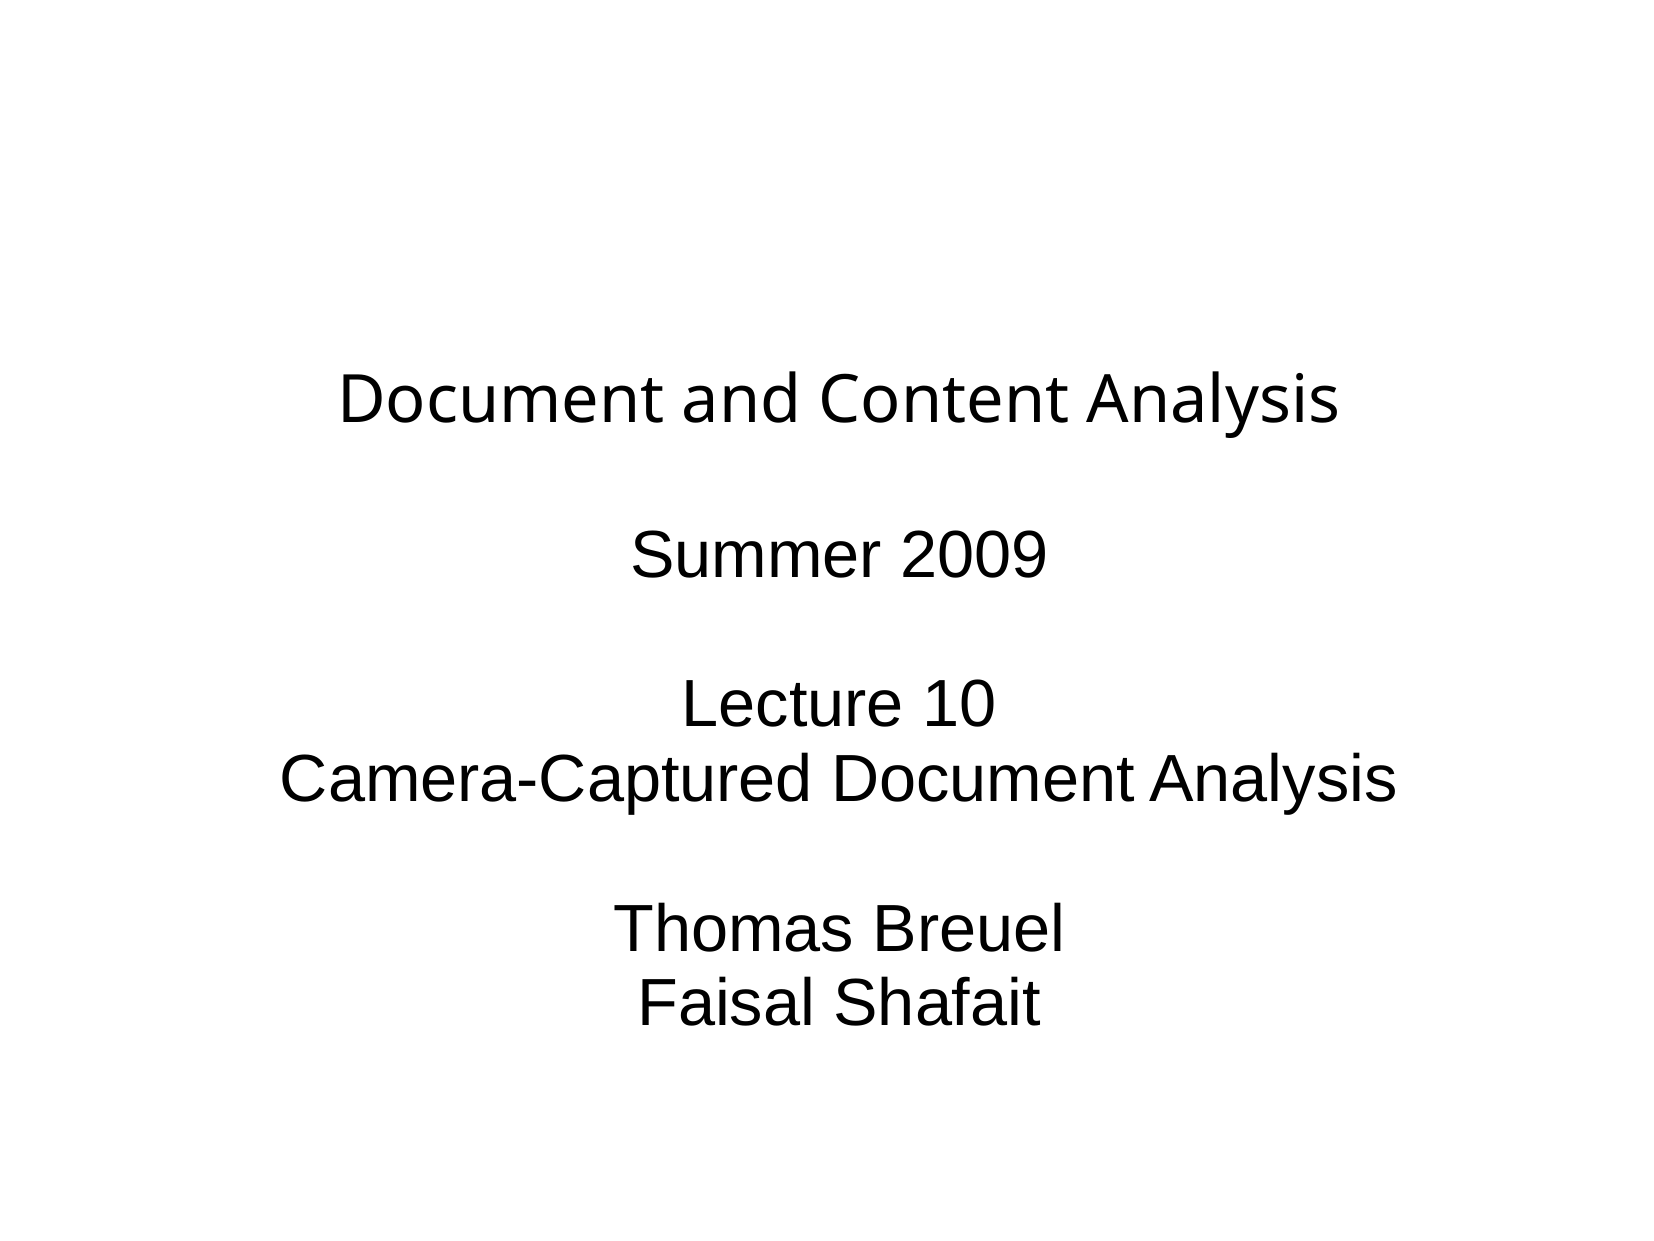

#
Document and Content Analysis
Summer 2009
Lecture 10
Camera-Captured Document Analysis
Thomas Breuel
Faisal Shafait